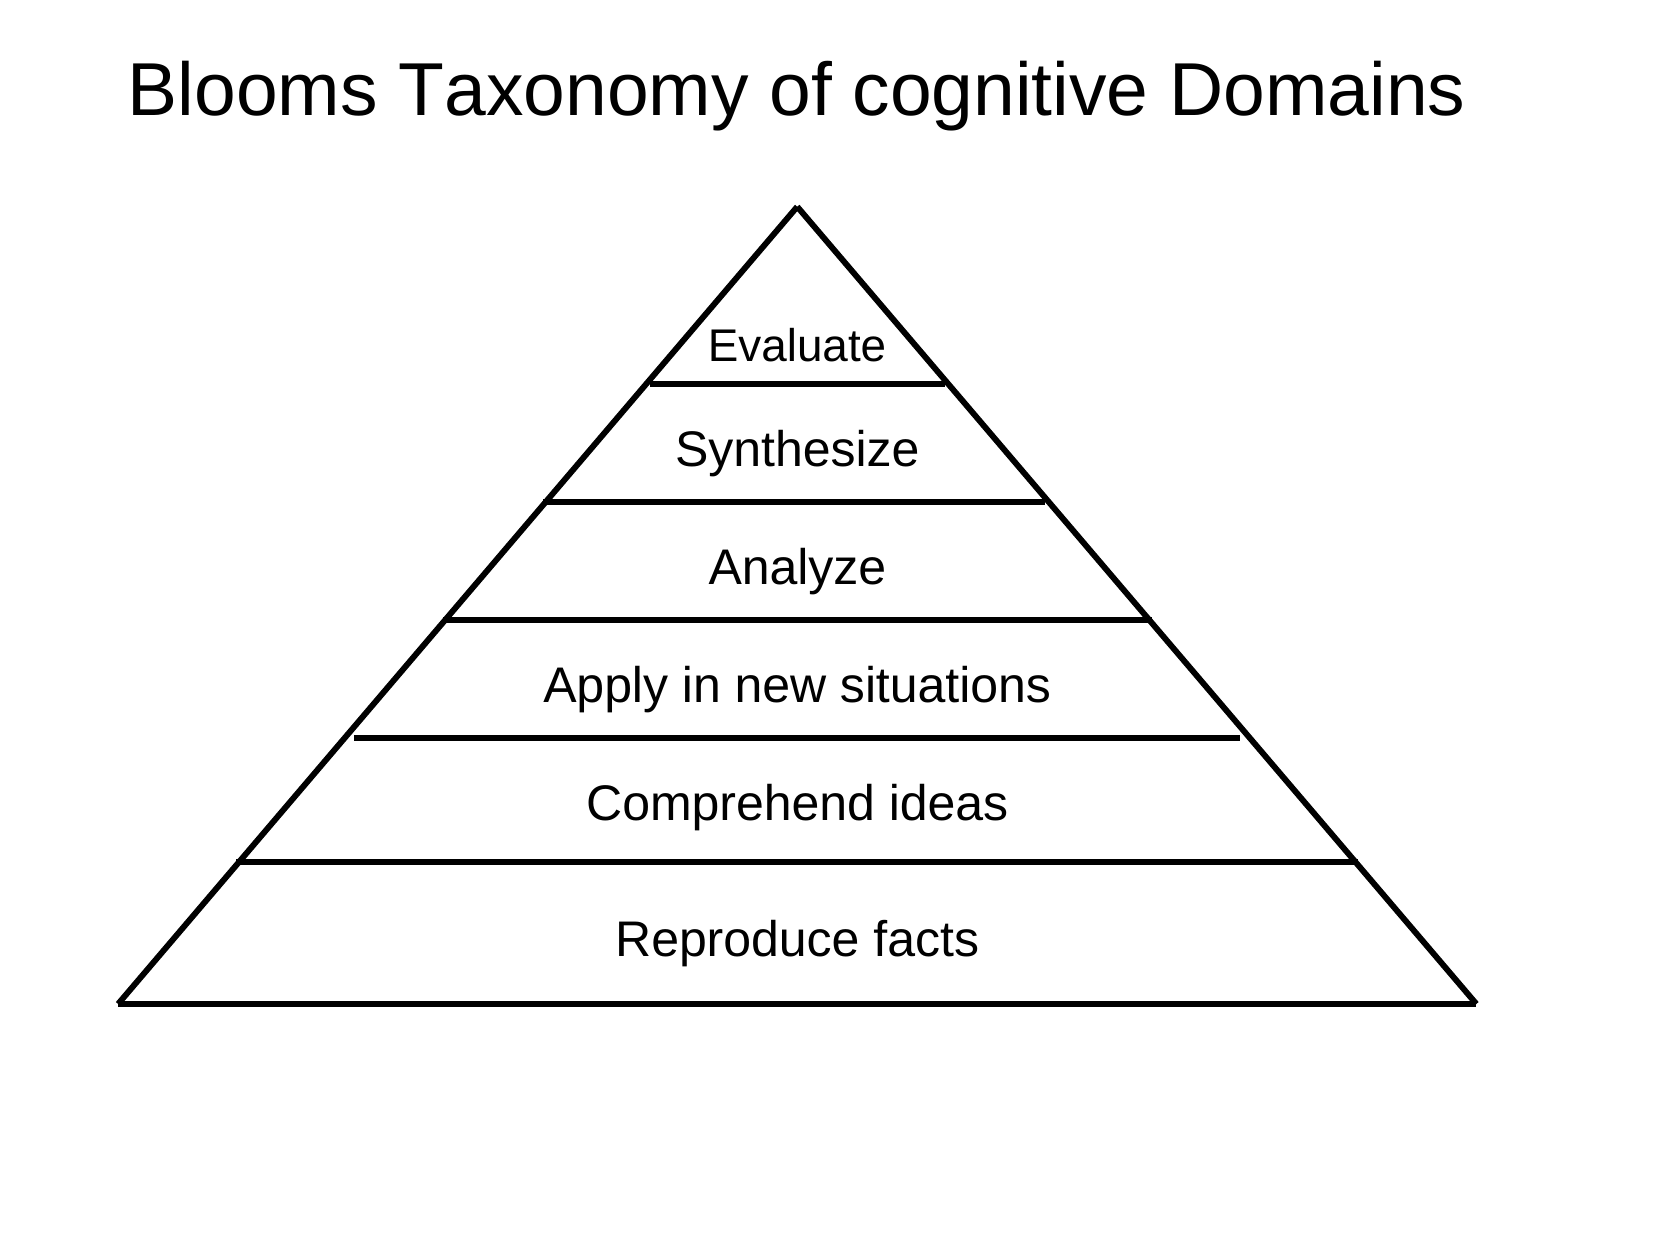

# Blooms Taxonomy of cognitive Domains
Evaluate
Synthesize
Analyze
Apply in new situations
Comprehend ideas
Reproduce facts